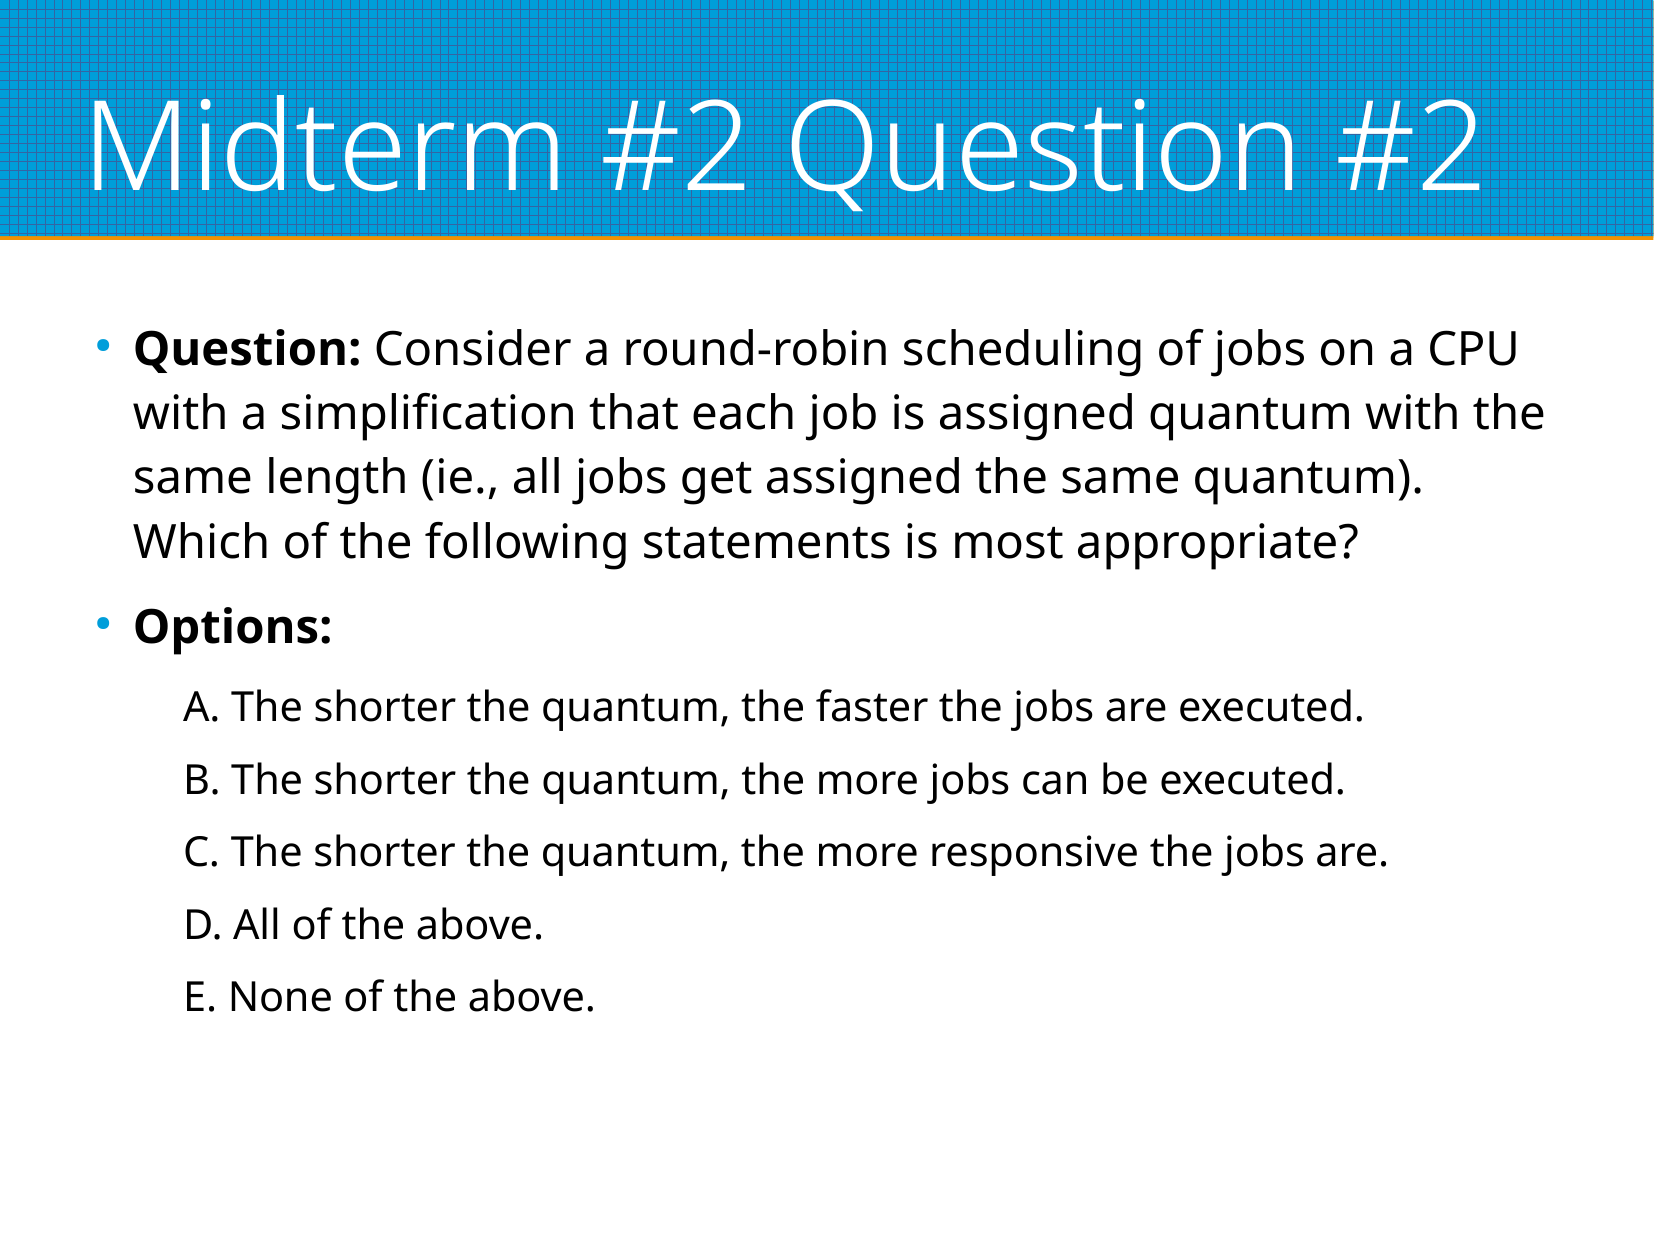

# Midterm #2 Question #2
Question: Consider a round-robin scheduling of jobs on a CPU with a simplification that each job is assigned quantum with the same length (ie., all jobs get assigned the same quantum). Which of the following statements is most appropriate?
Options:
A. The shorter the quantum, the faster the jobs are executed.
B. The shorter the quantum, the more jobs can be executed.
C. The shorter the quantum, the more responsive the jobs are.
D. All of the above.
E. None of the above.